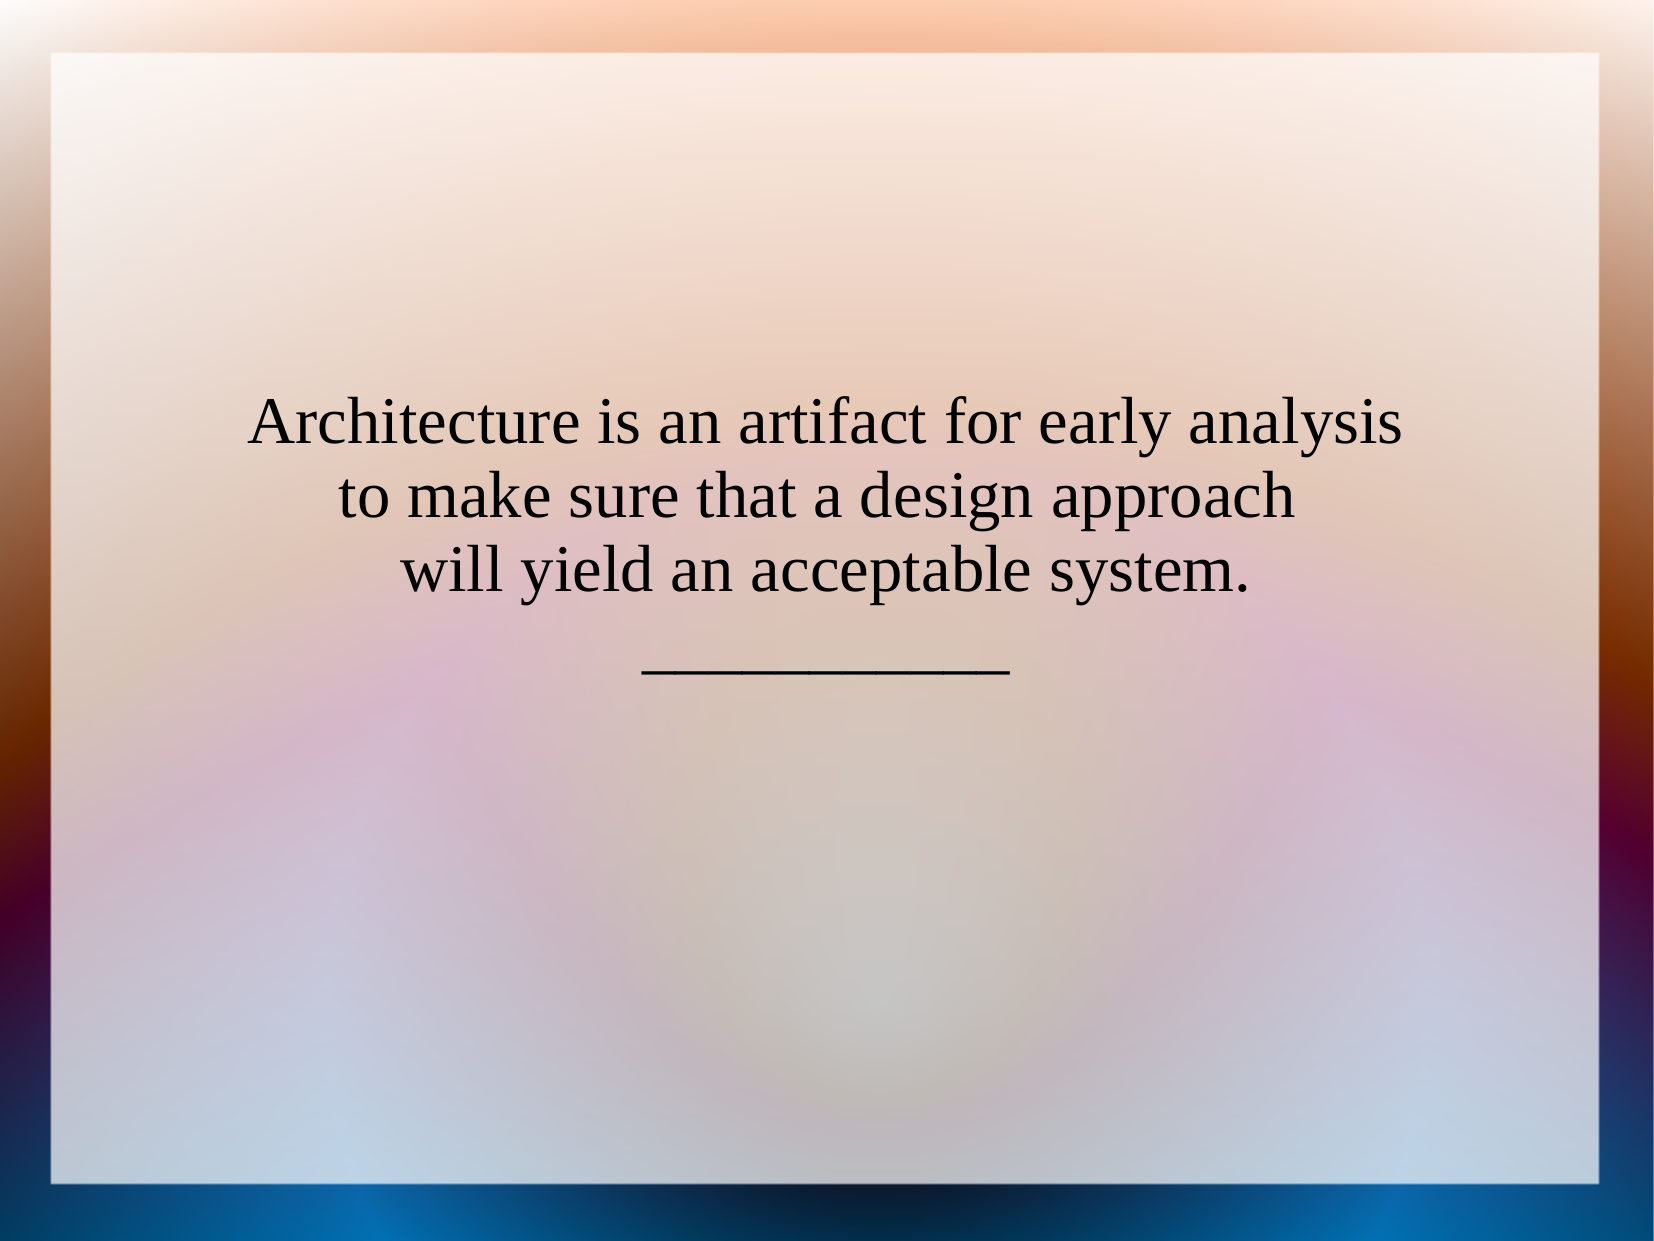

# Architecture is an artifact for early analysis
to make sure that a design approach
will yield an acceptable system.
___________